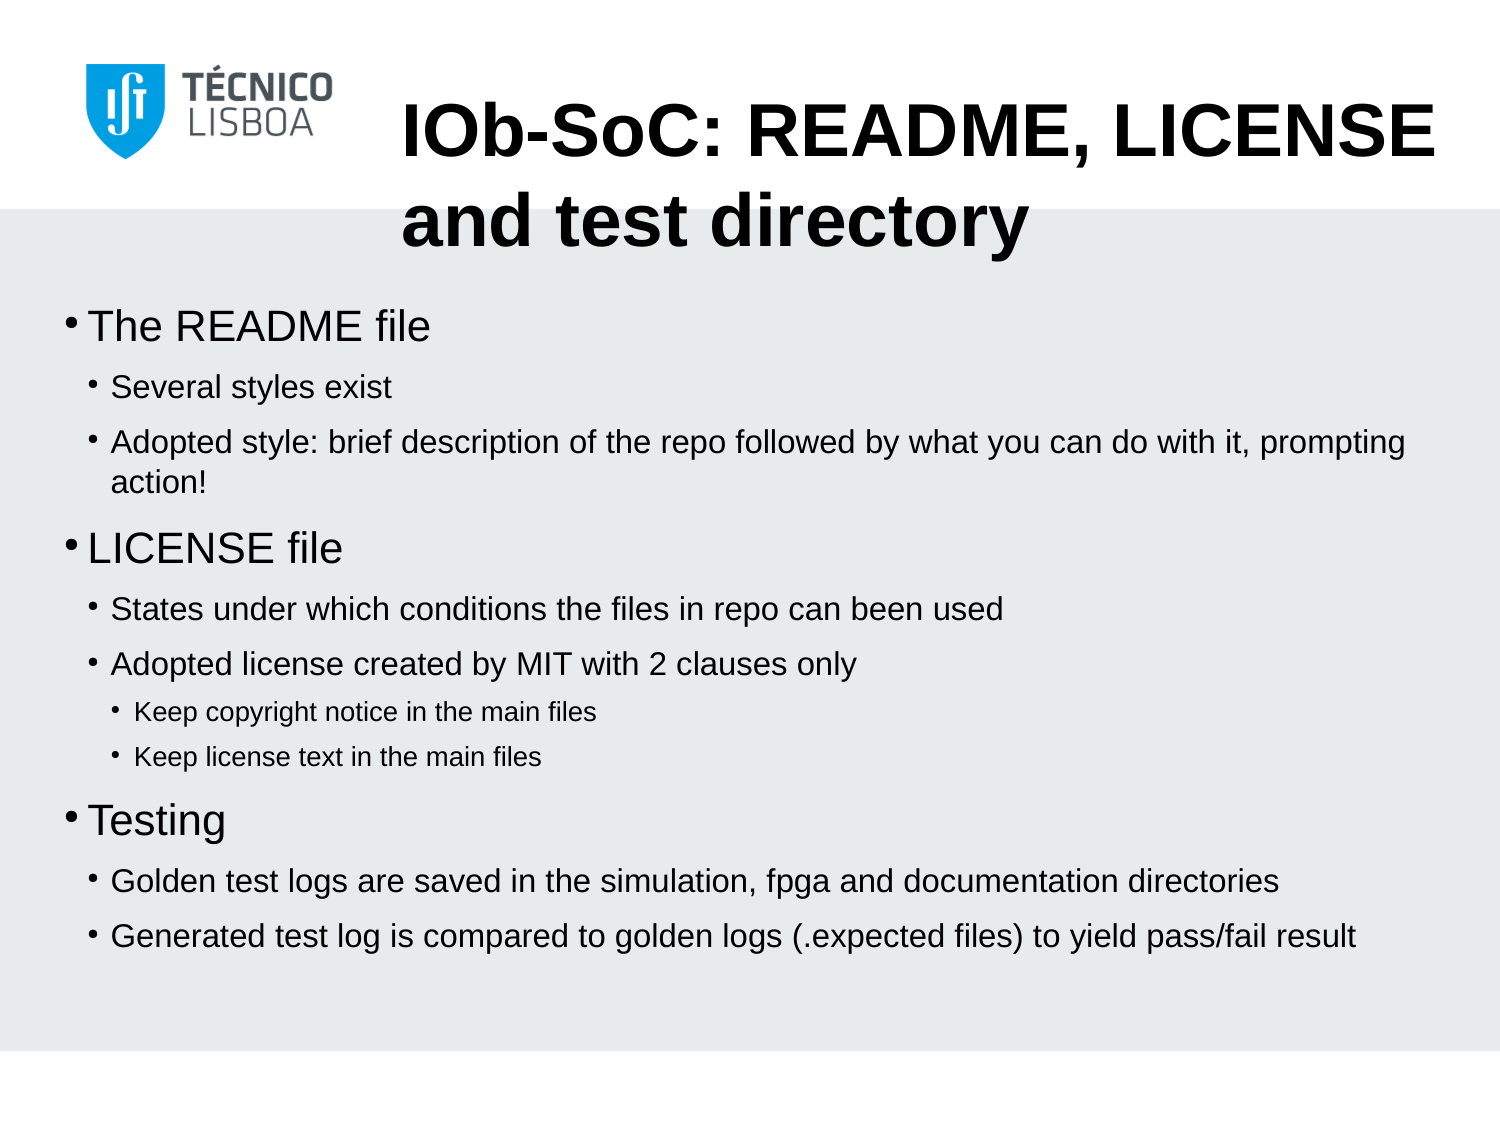

# IOb-SoC: README, LICENSE and test directory
The README file
Several styles exist
Adopted style: brief description of the repo followed by what you can do with it, prompting action!
LICENSE file
States under which conditions the files in repo can been used
Adopted license created by MIT with 2 clauses only
Keep copyright notice in the main files
Keep license text in the main files
Testing
Golden test logs are saved in the simulation, fpga and documentation directories
Generated test log is compared to golden logs (.expected files) to yield pass/fail result